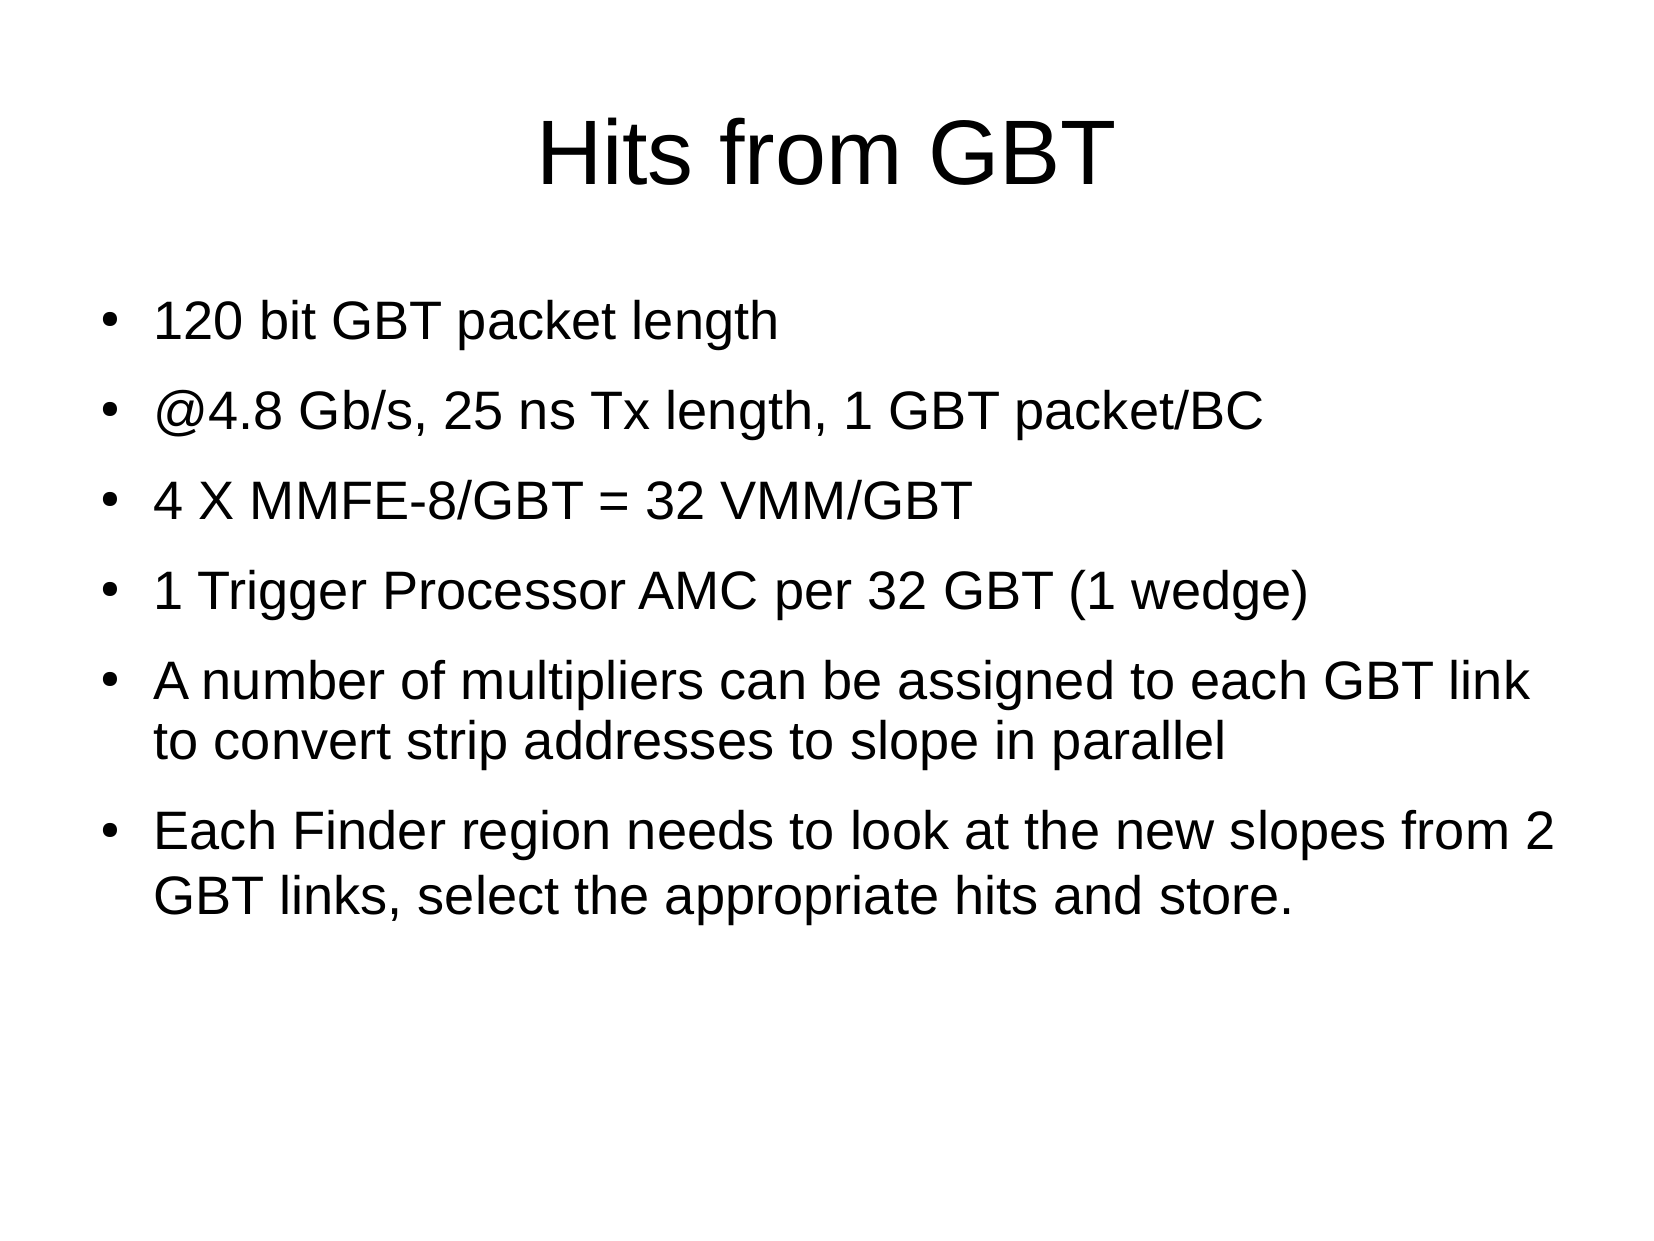

# Hits from GBT
120 bit GBT packet length
@4.8 Gb/s, 25 ns Tx length, 1 GBT packet/BC
4 X MMFE-8/GBT = 32 VMM/GBT
1 Trigger Processor AMC per 32 GBT (1 wedge)
A number of multipliers can be assigned to each GBT link to convert strip addresses to slope in parallel
Each Finder region needs to look at the new slopes from 2 GBT links, select the appropriate hits and store.